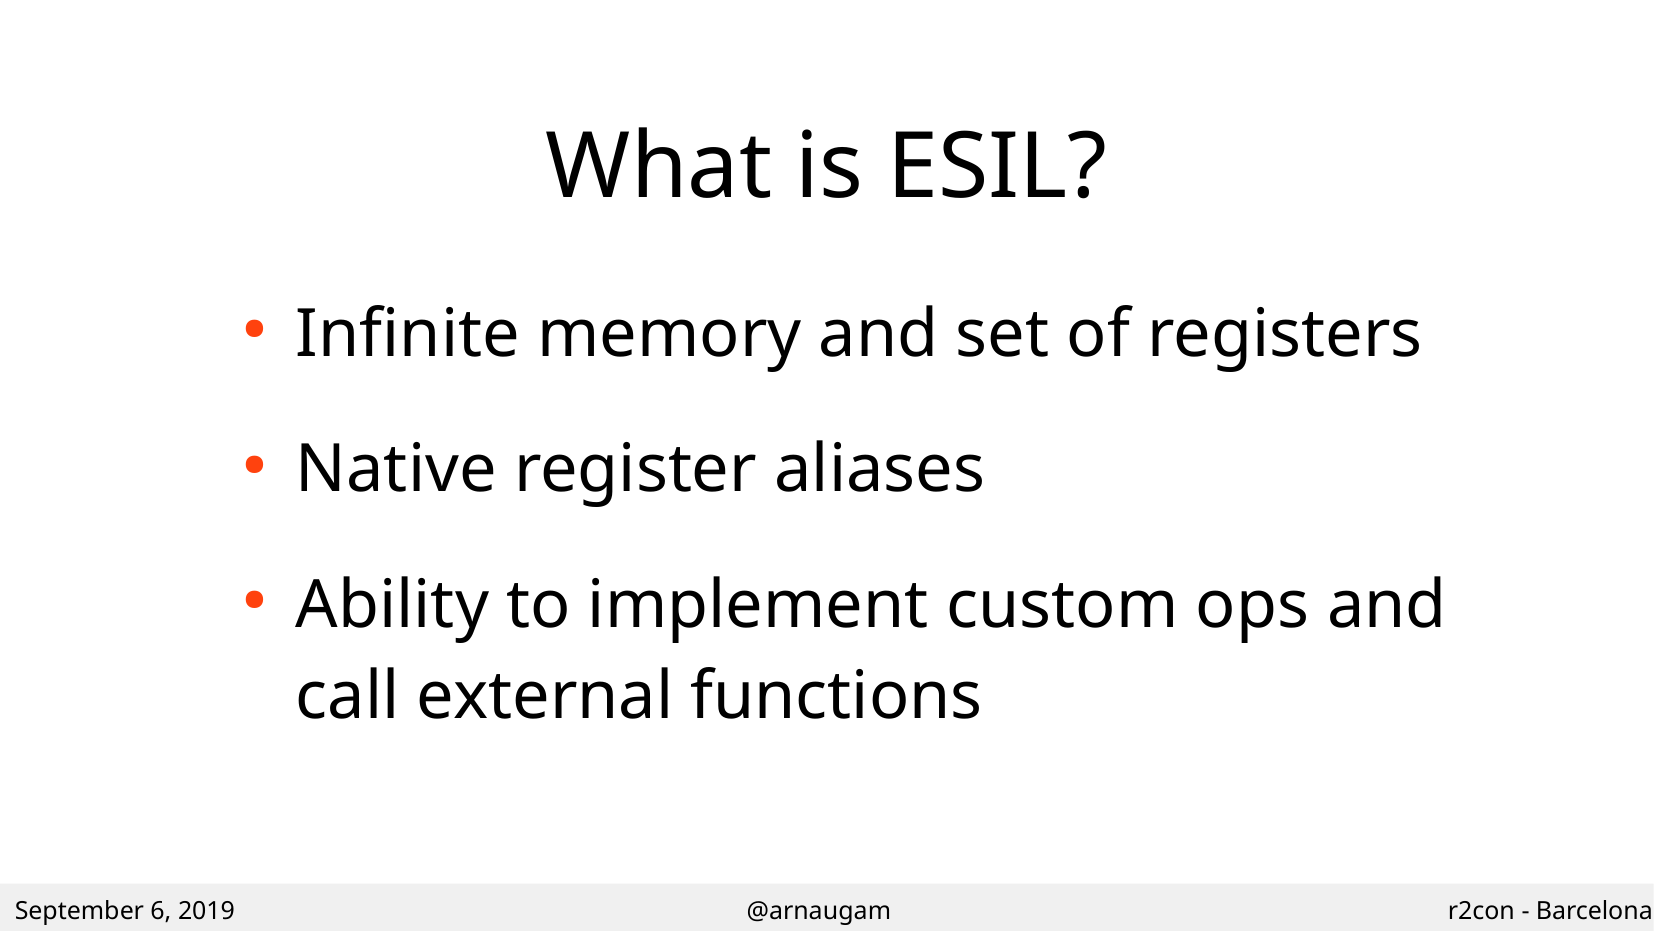

# What is ESIL?
Infinite memory and set of registers
Native register aliases
Ability to implement custom ops and call external functions